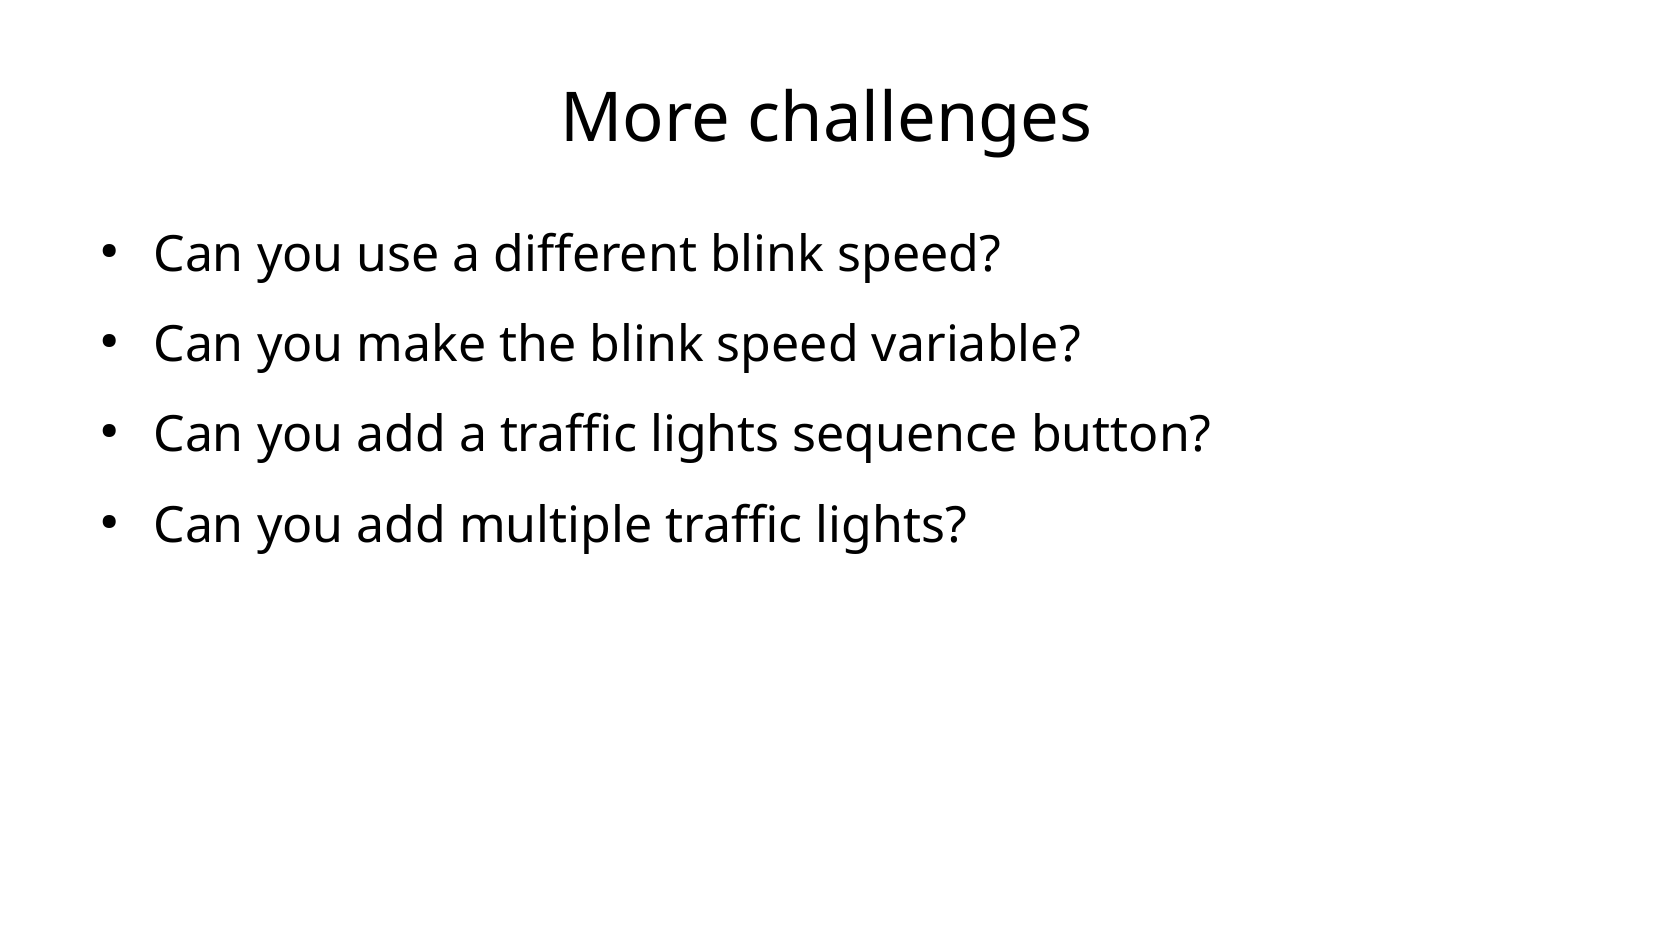

# More challenges
Can you use a different blink speed?
Can you make the blink speed variable?
Can you add a traffic lights sequence button?
Can you add multiple traffic lights?